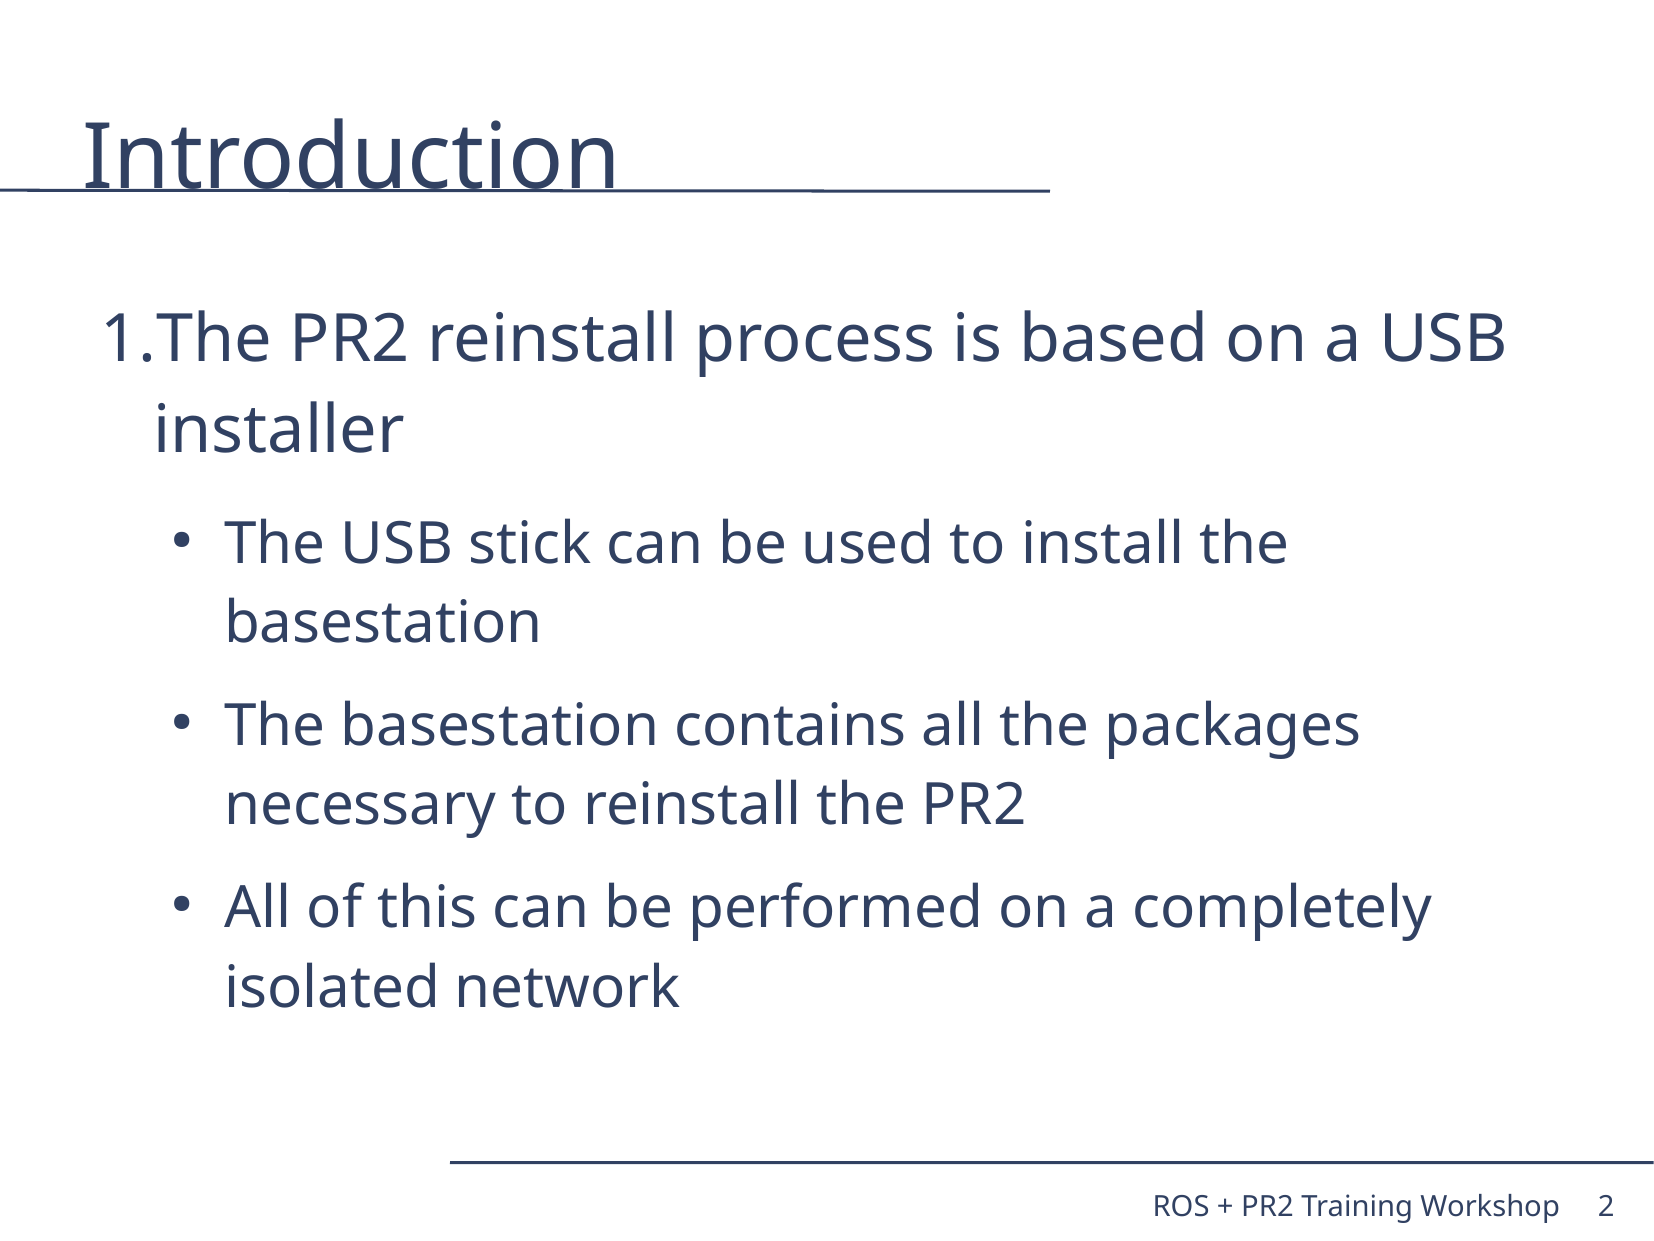

# Introduction
The PR2 reinstall process is based on a USB installer
The USB stick can be used to install the basestation
The basestation contains all the packages necessary to reinstall the PR2
All of this can be performed on a completely isolated network